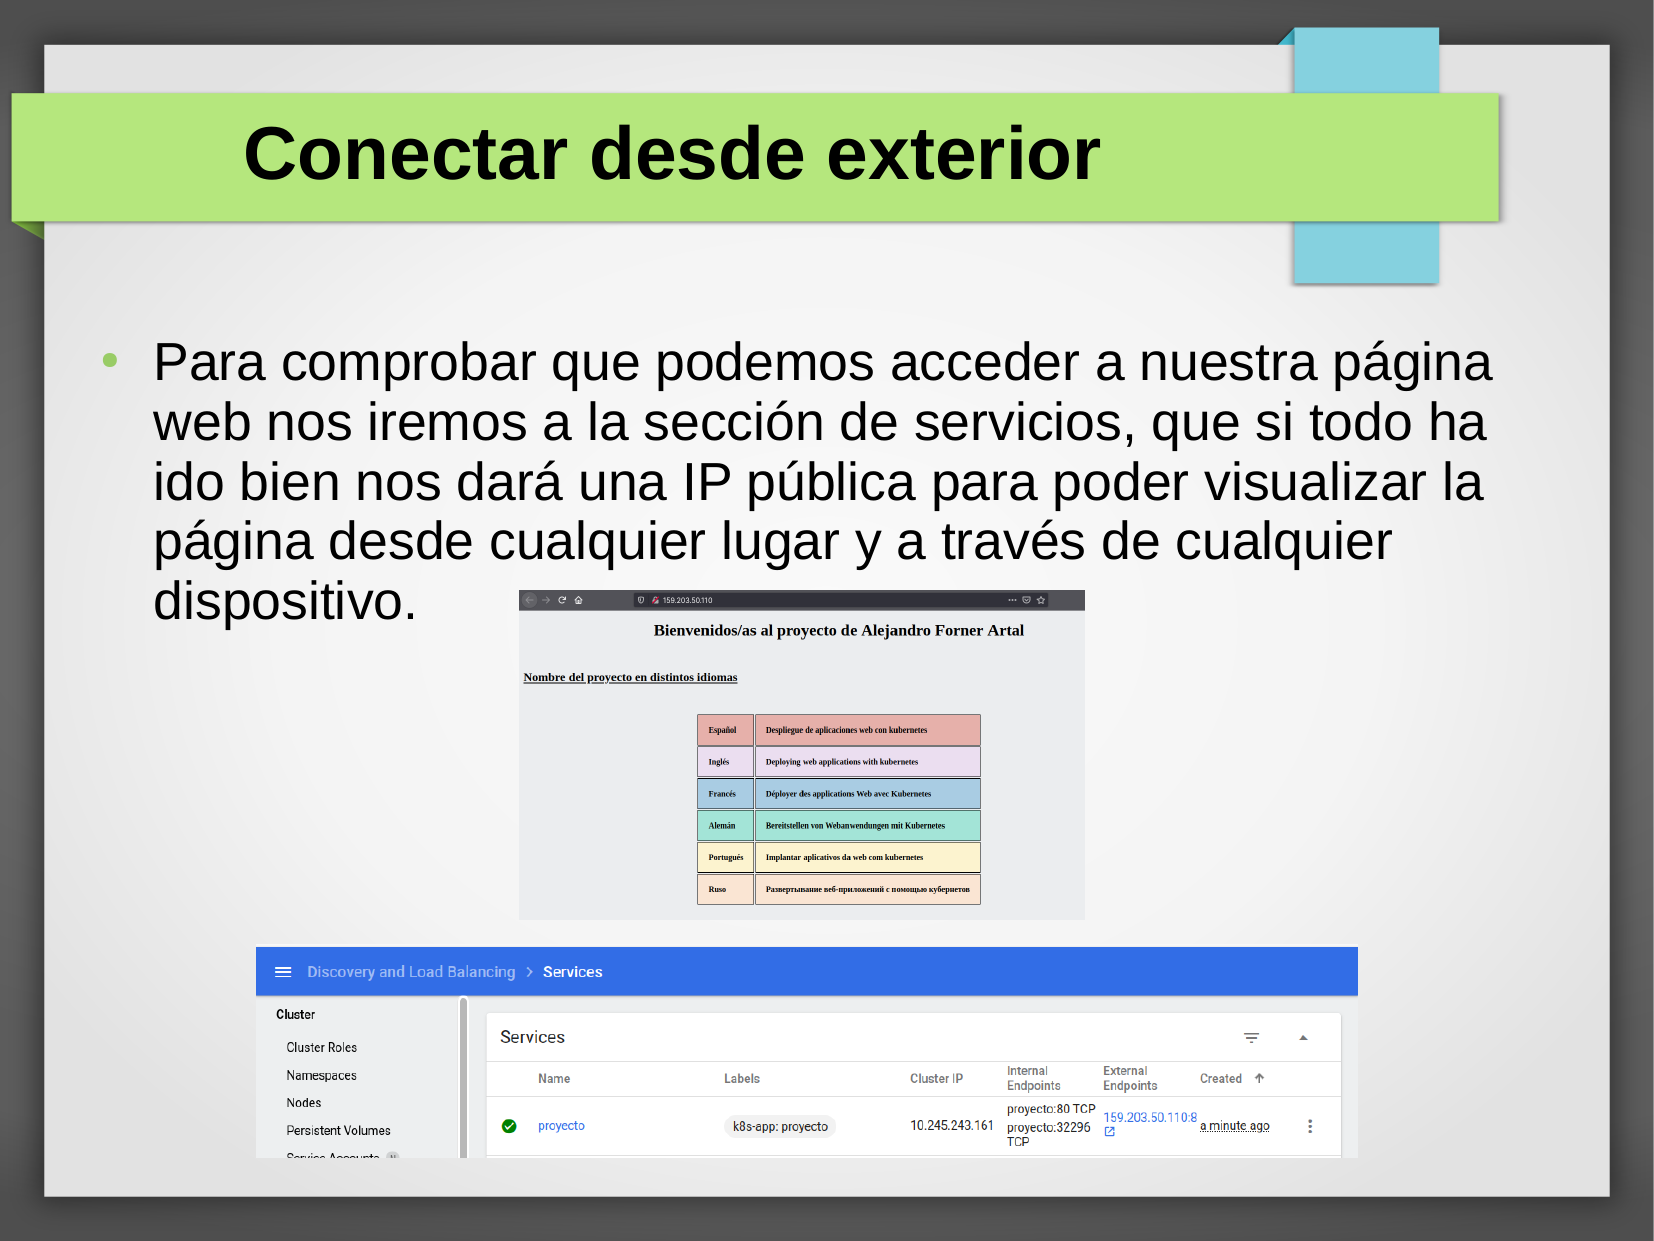

# Conectar desde exterior
Para comprobar que podemos acceder a nuestra página web nos iremos a la sección de servicios, que si todo ha ido bien nos dará una IP pública para poder visualizar la página desde cualquier lugar y a través de cualquier dispositivo.